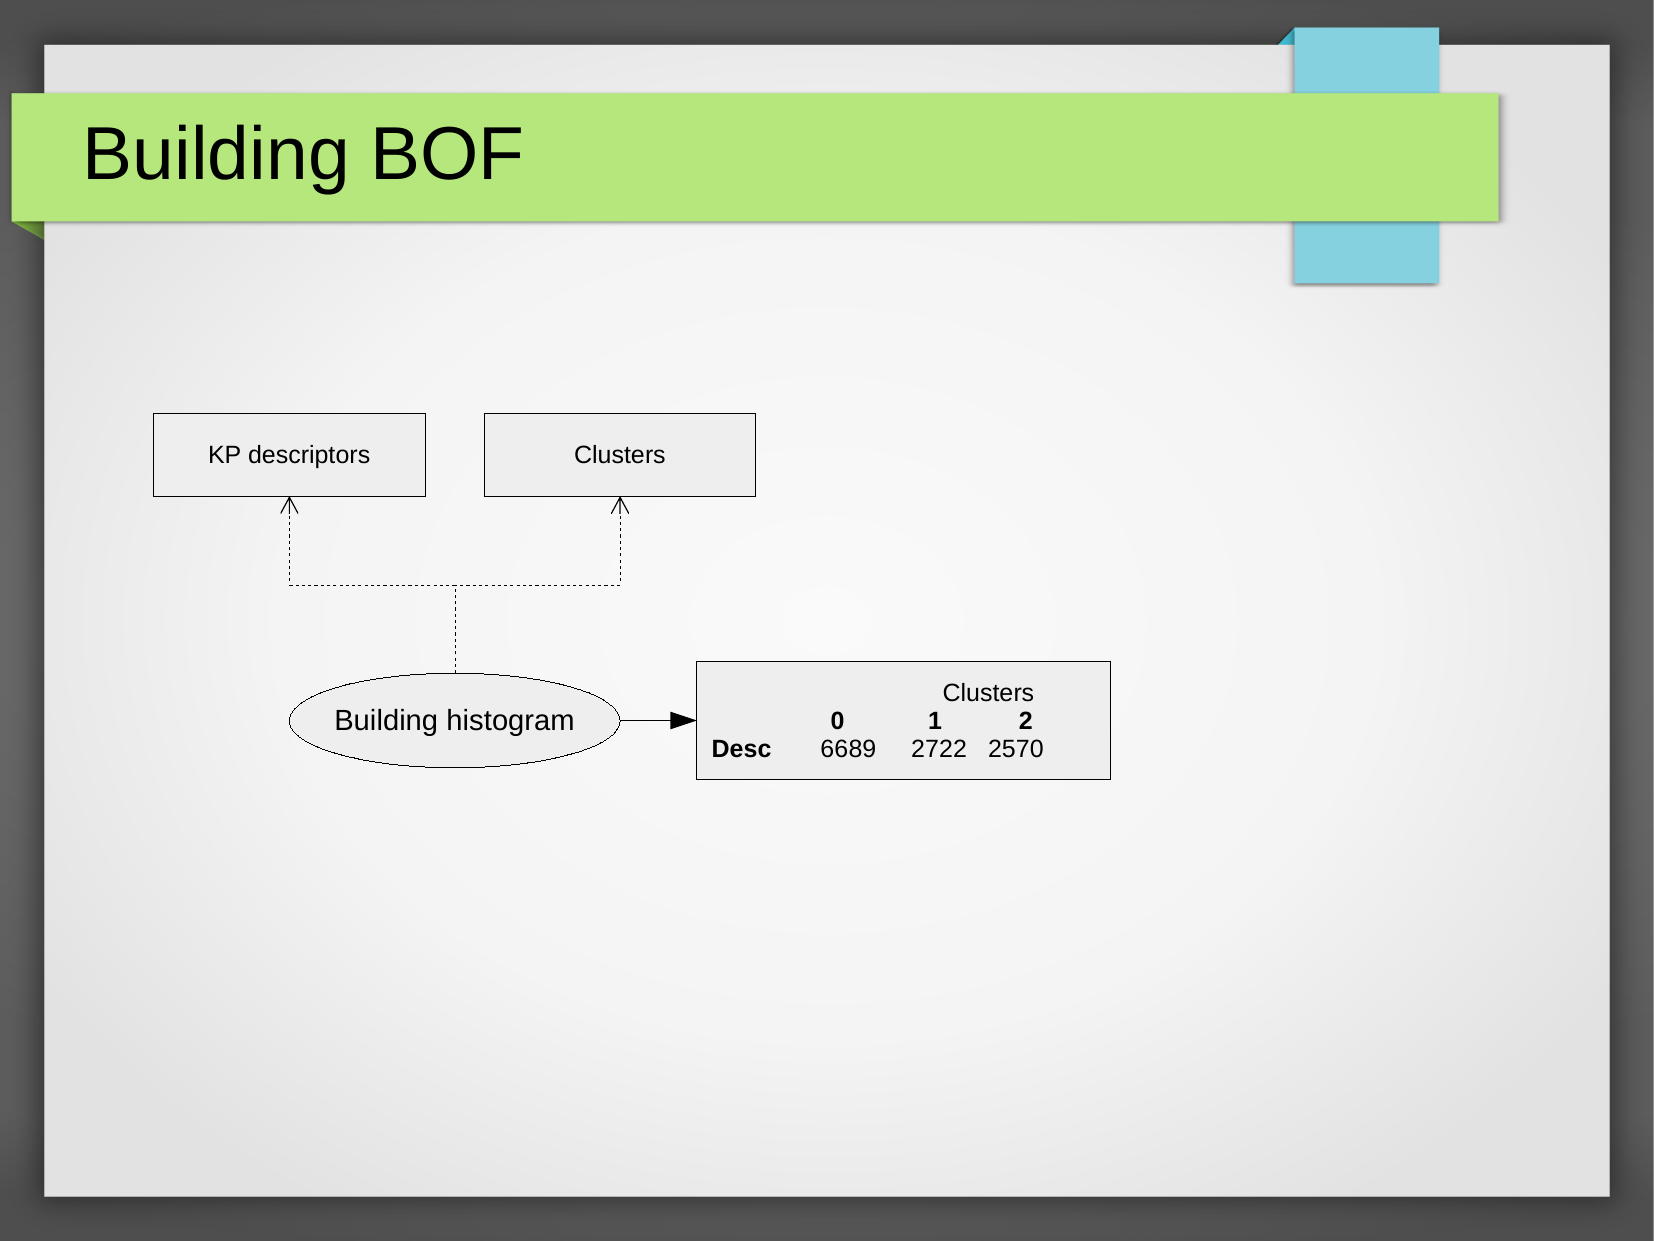

# Building BOF
KP descriptors
Clusters
 Clusters
 0 1 2
Desc 6689 2722 2570
Building histogram